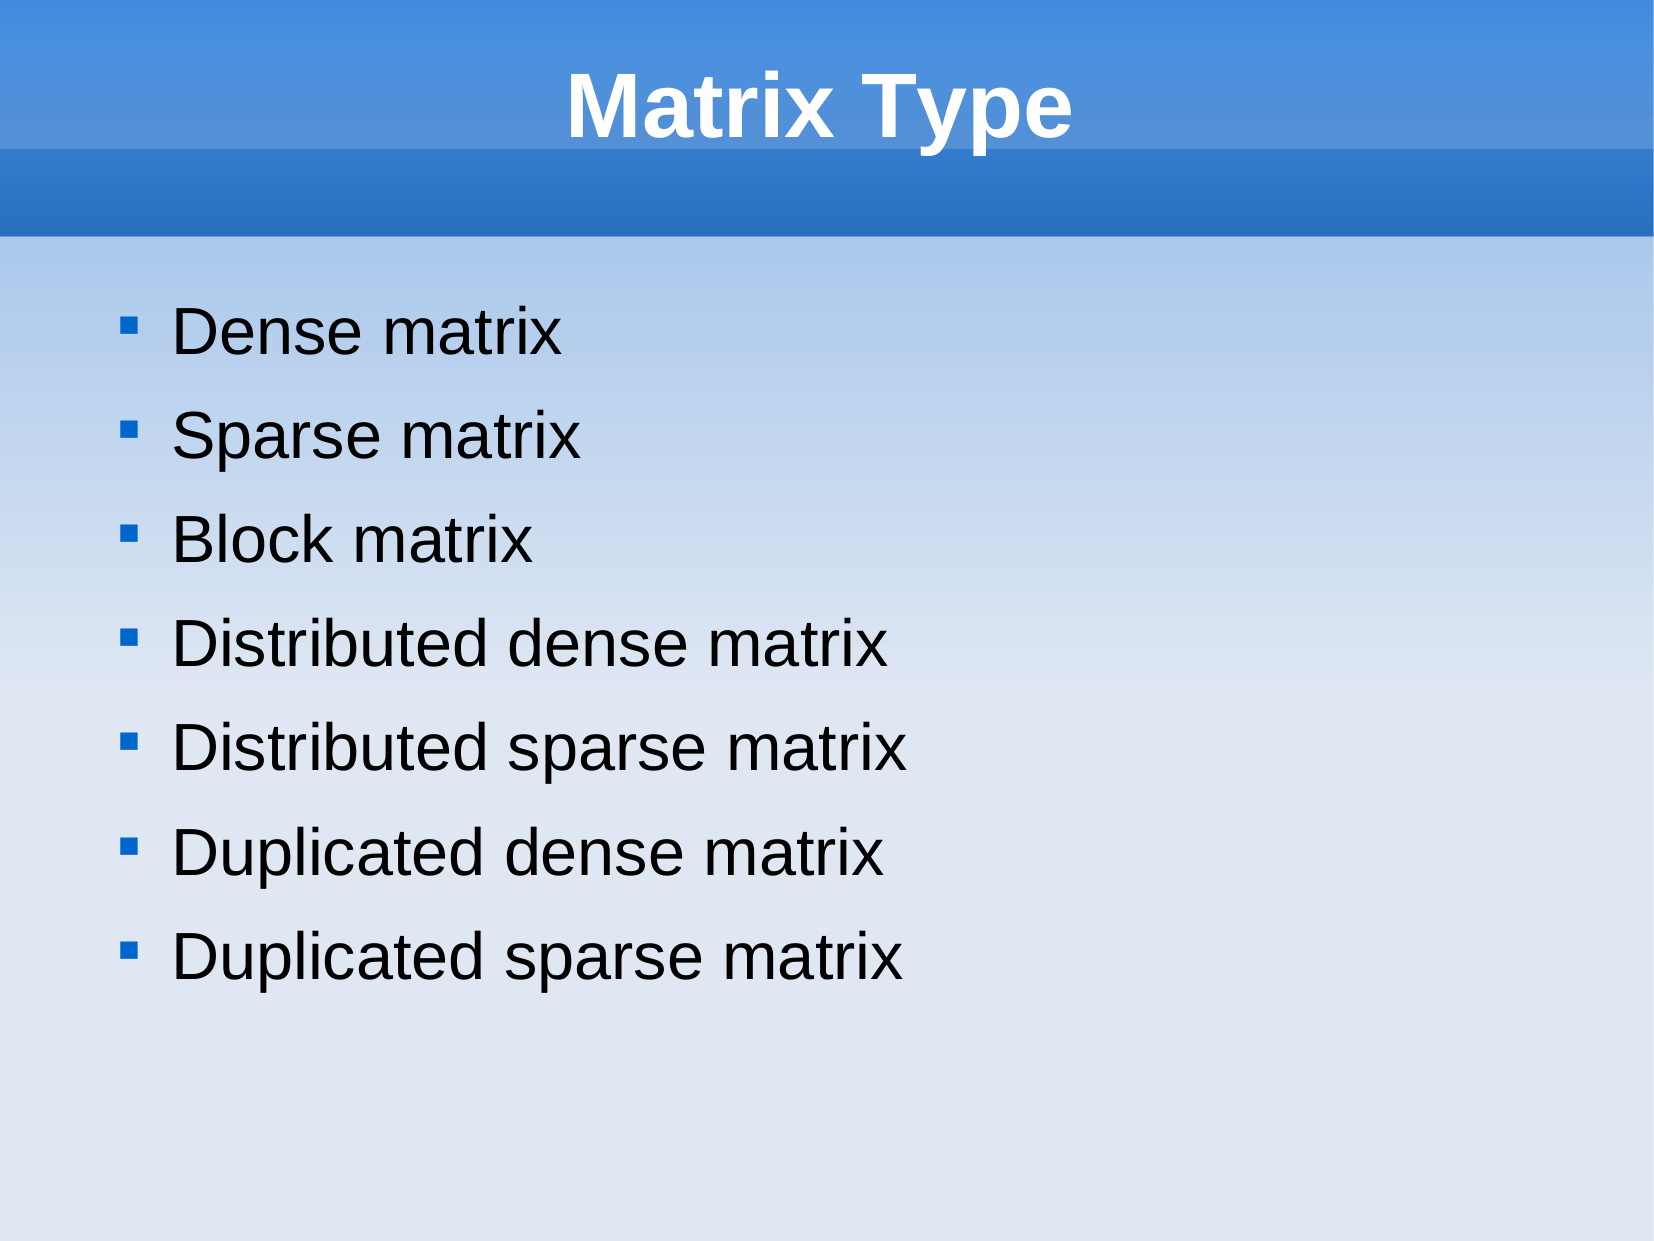

# Matrix Type
Dense matrix
Sparse matrix
Block matrix
Distributed dense matrix
Distributed sparse matrix
Duplicated dense matrix
Duplicated sparse matrix